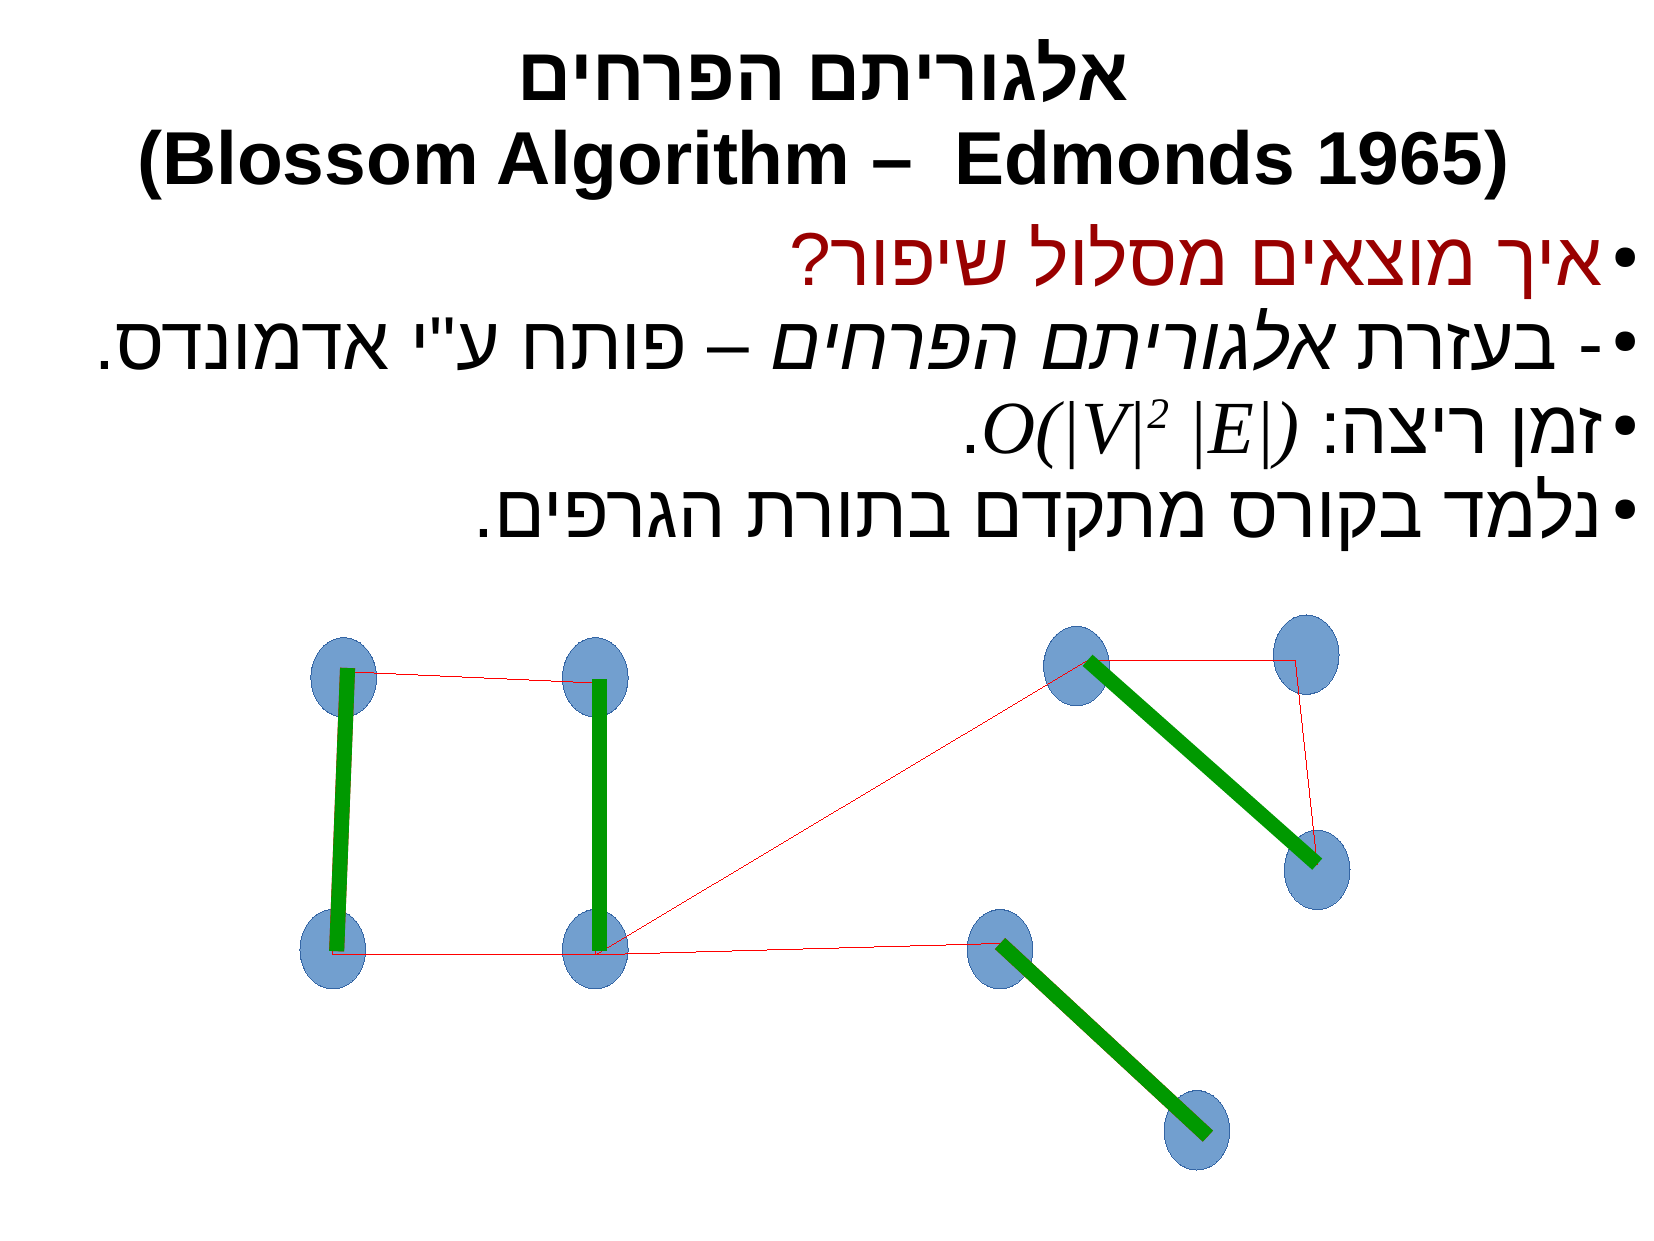

# אלגוריתם הפרחים (Blossom Algorithm – Edmonds 1965)
איך מוצאים מסלול שיפור?
- בעזרת אלגוריתם הפרחים – פותח ע"י אדמונדס.
זמן ריצה: O(|V|2 |E|).
נלמד בקורס מתקדם בתורת הגרפים.